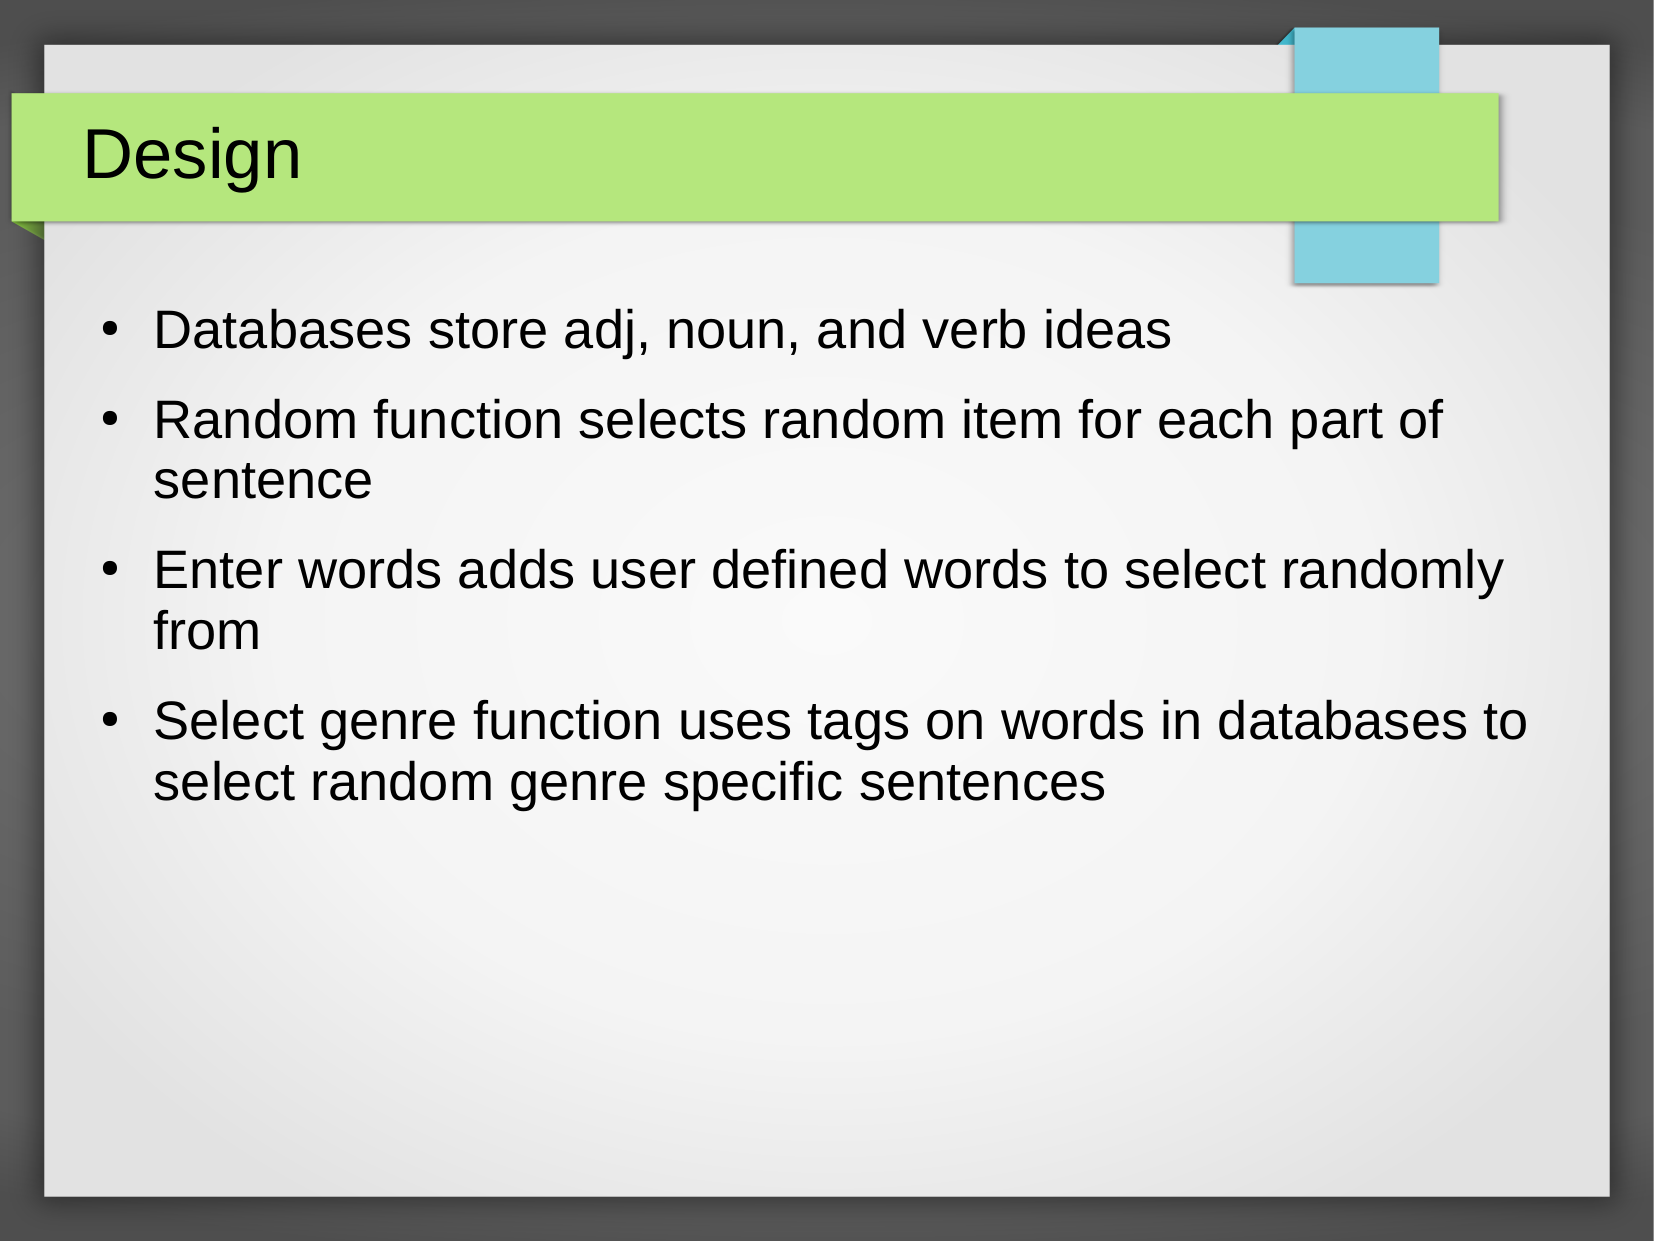

# Design
Databases store adj, noun, and verb ideas
Random function selects random item for each part of sentence
Enter words adds user defined words to select randomly from
Select genre function uses tags on words in databases to select random genre specific sentences